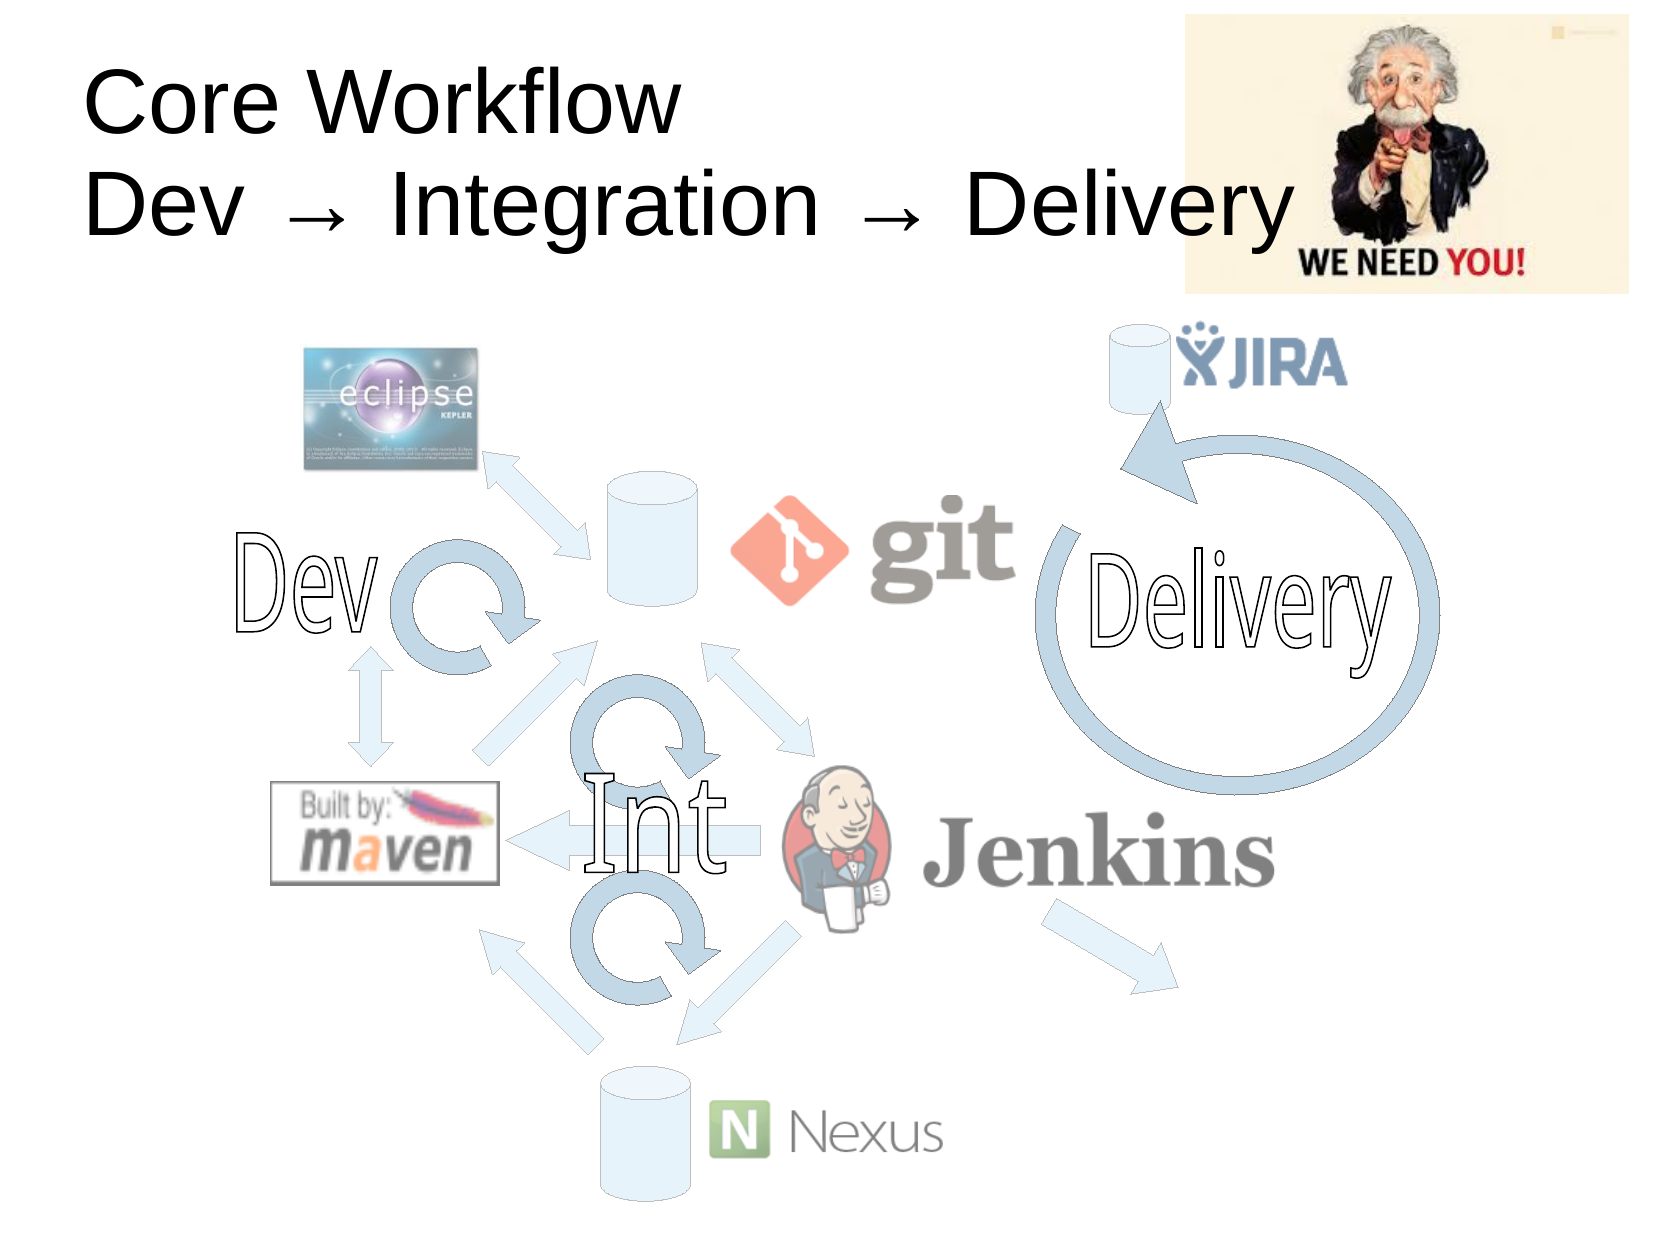

# Core Workflow Dev → Integration → Delivery
Dev
Delivery
Int